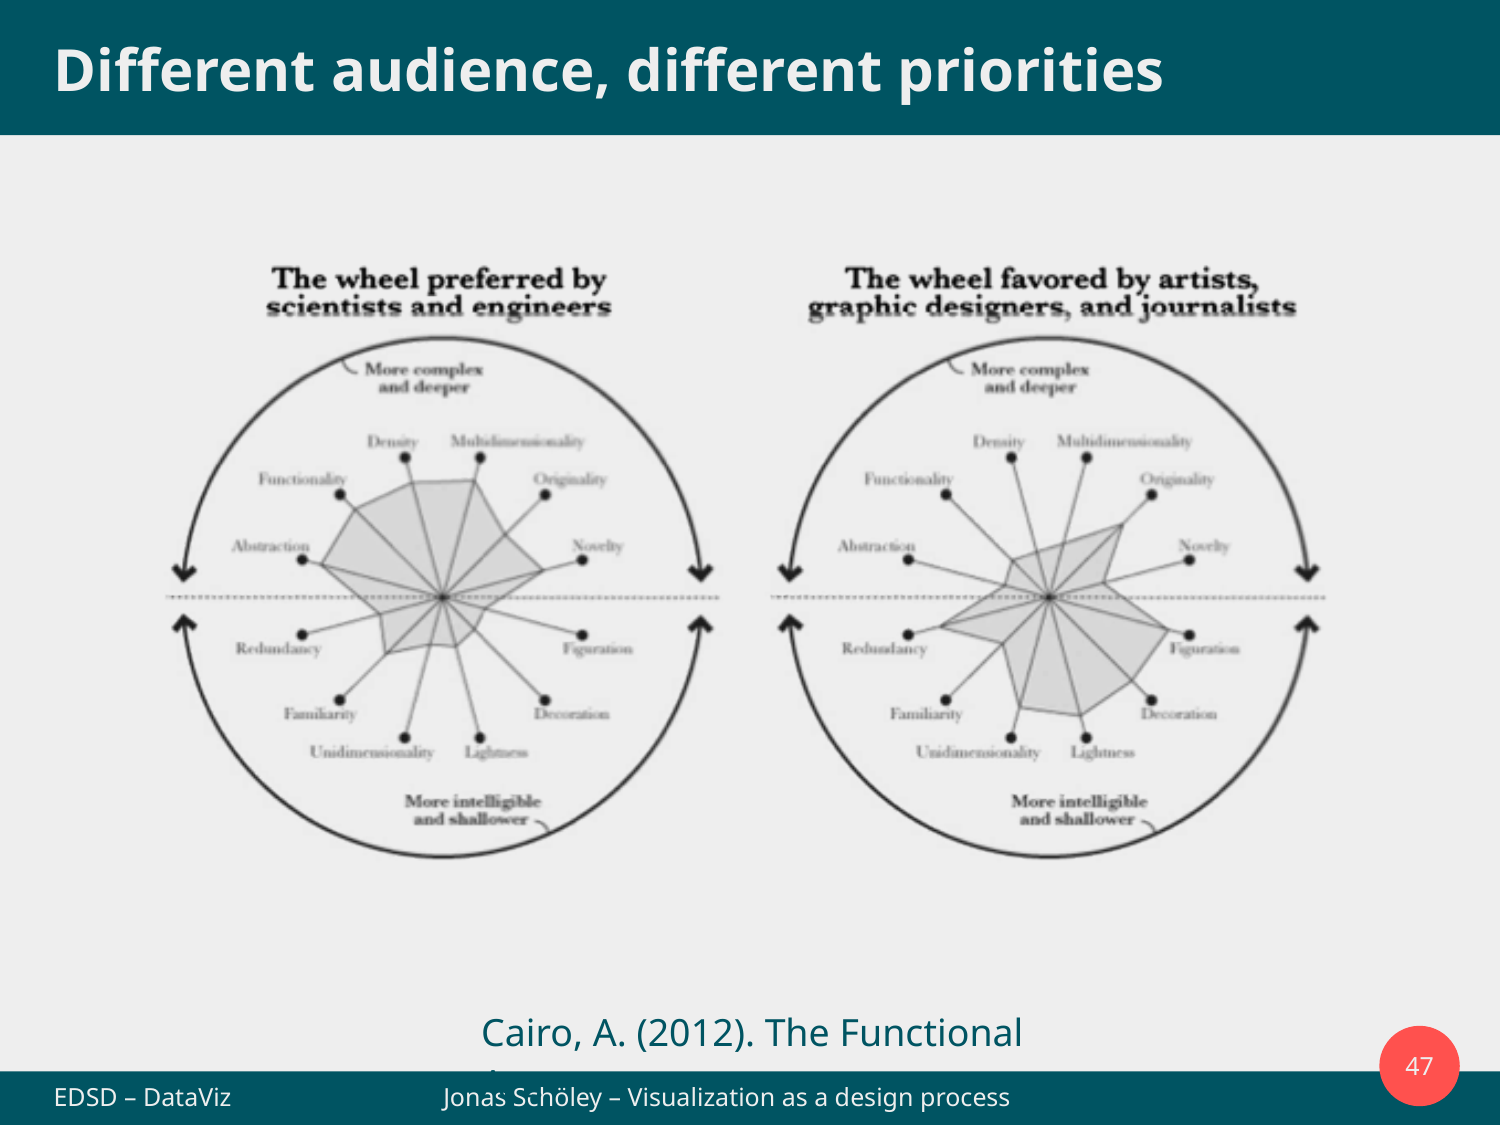

# Different audience, different priorities
Cairo, A. (2012). The Functional Art.
47
EDSD – DataViz
Jonas Schöley – Visualization as a design process